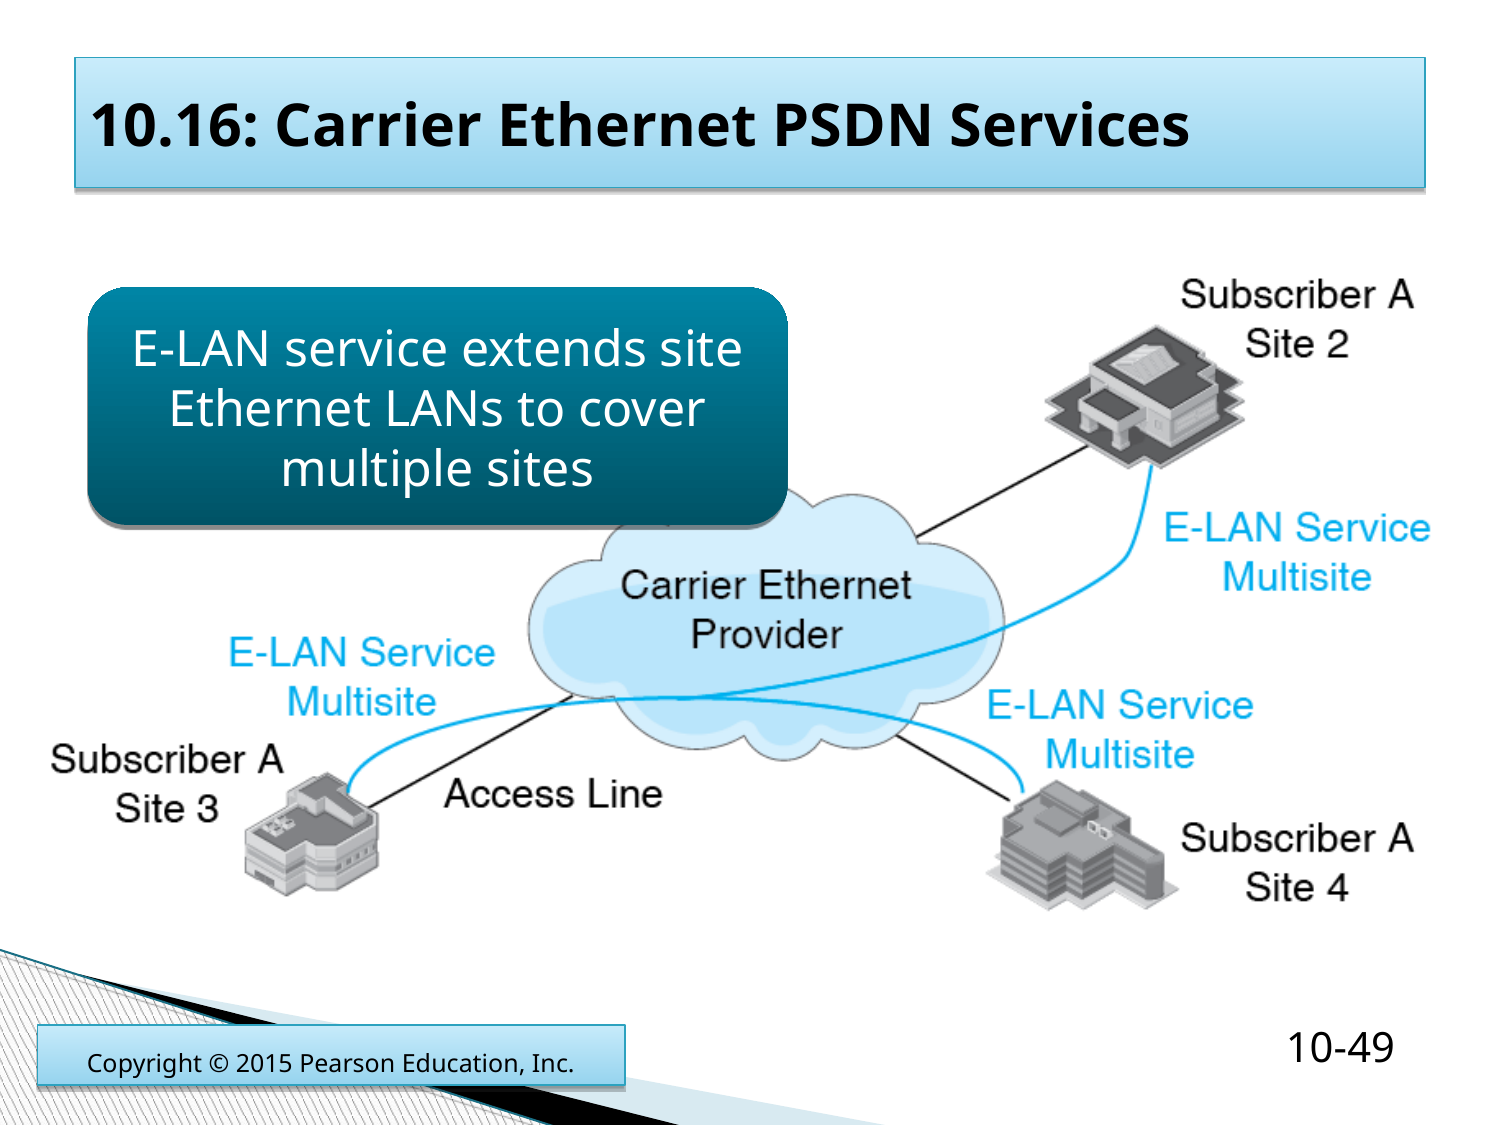

# 10.16: Carrier Ethernet PSDN Services
E-LAN service extends site Ethernet LANs to cover multiple sites
Copyright © 2015 Pearson Education, Inc.